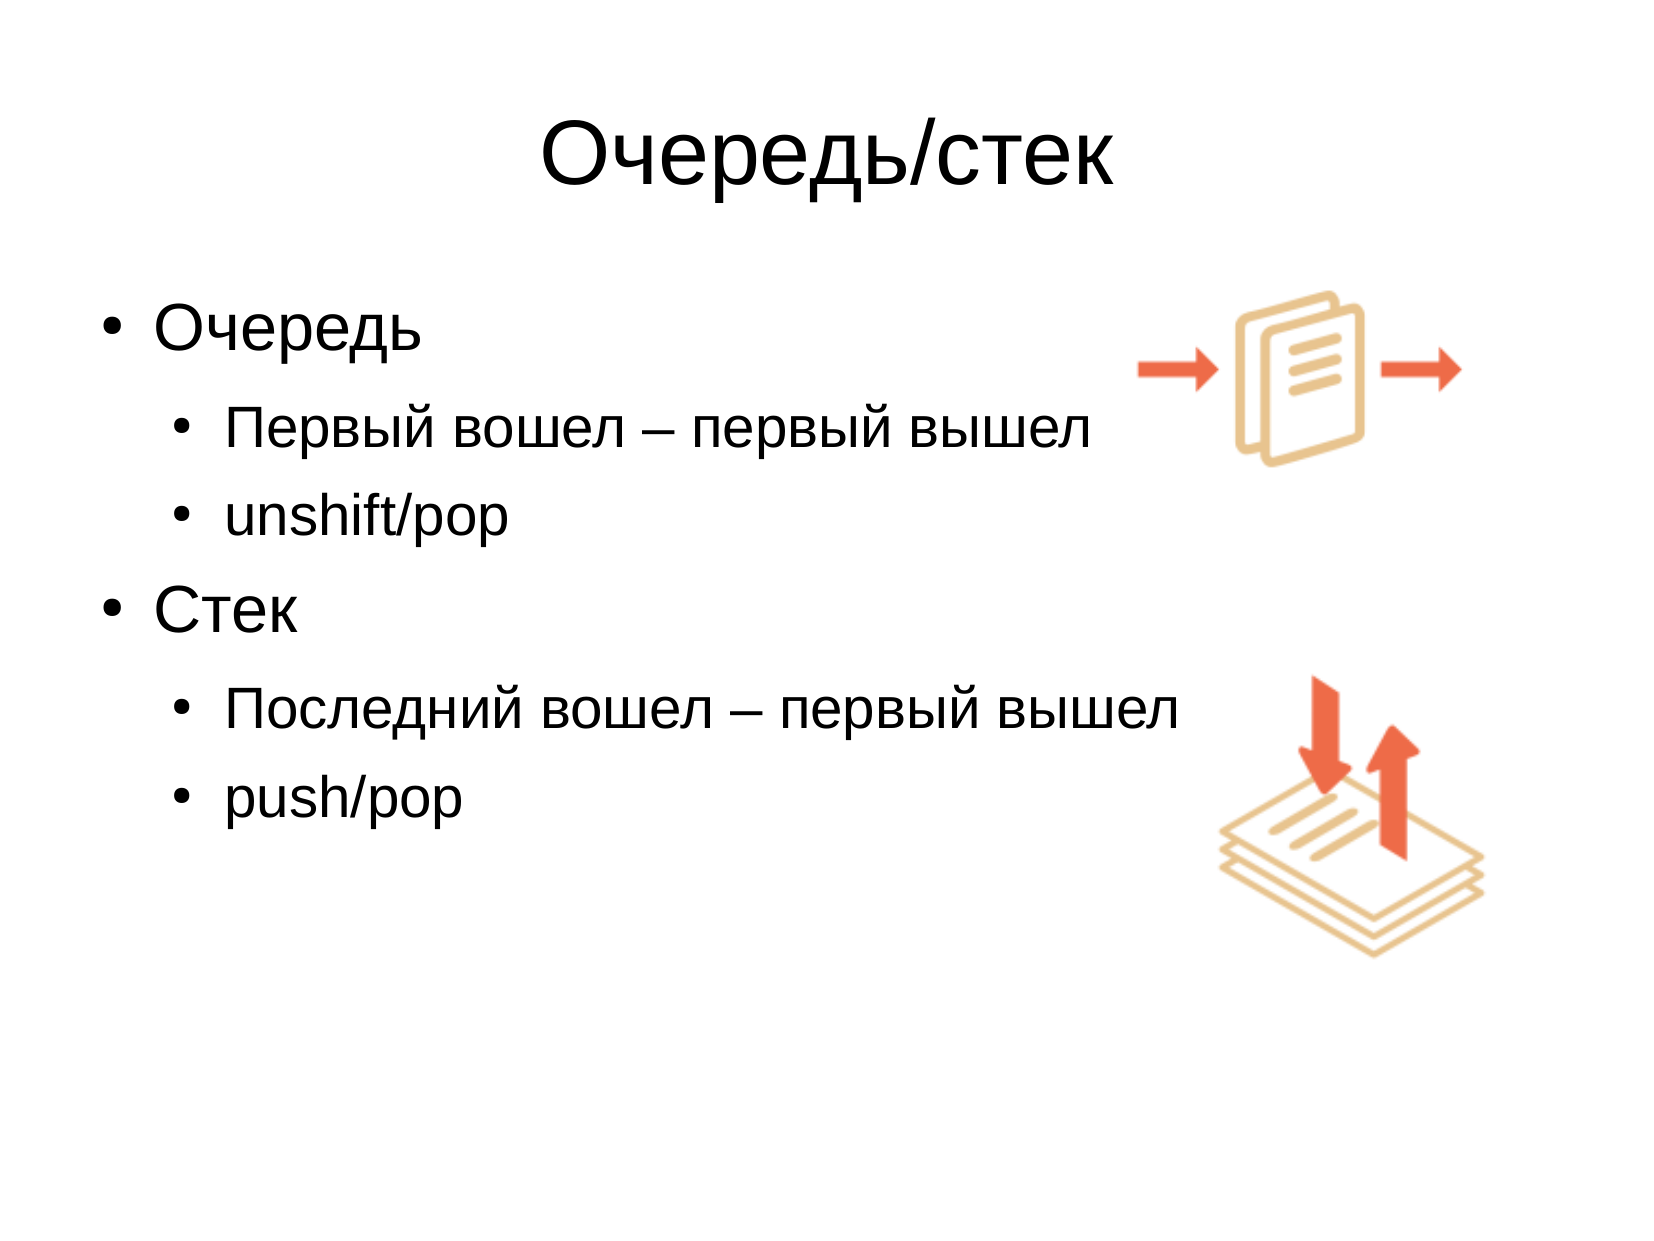

# Очередь/стек
Очередь
Первый вошел – первый вышел
unshift/pop
Стек
Последний вошел – первый вышел
push/pop